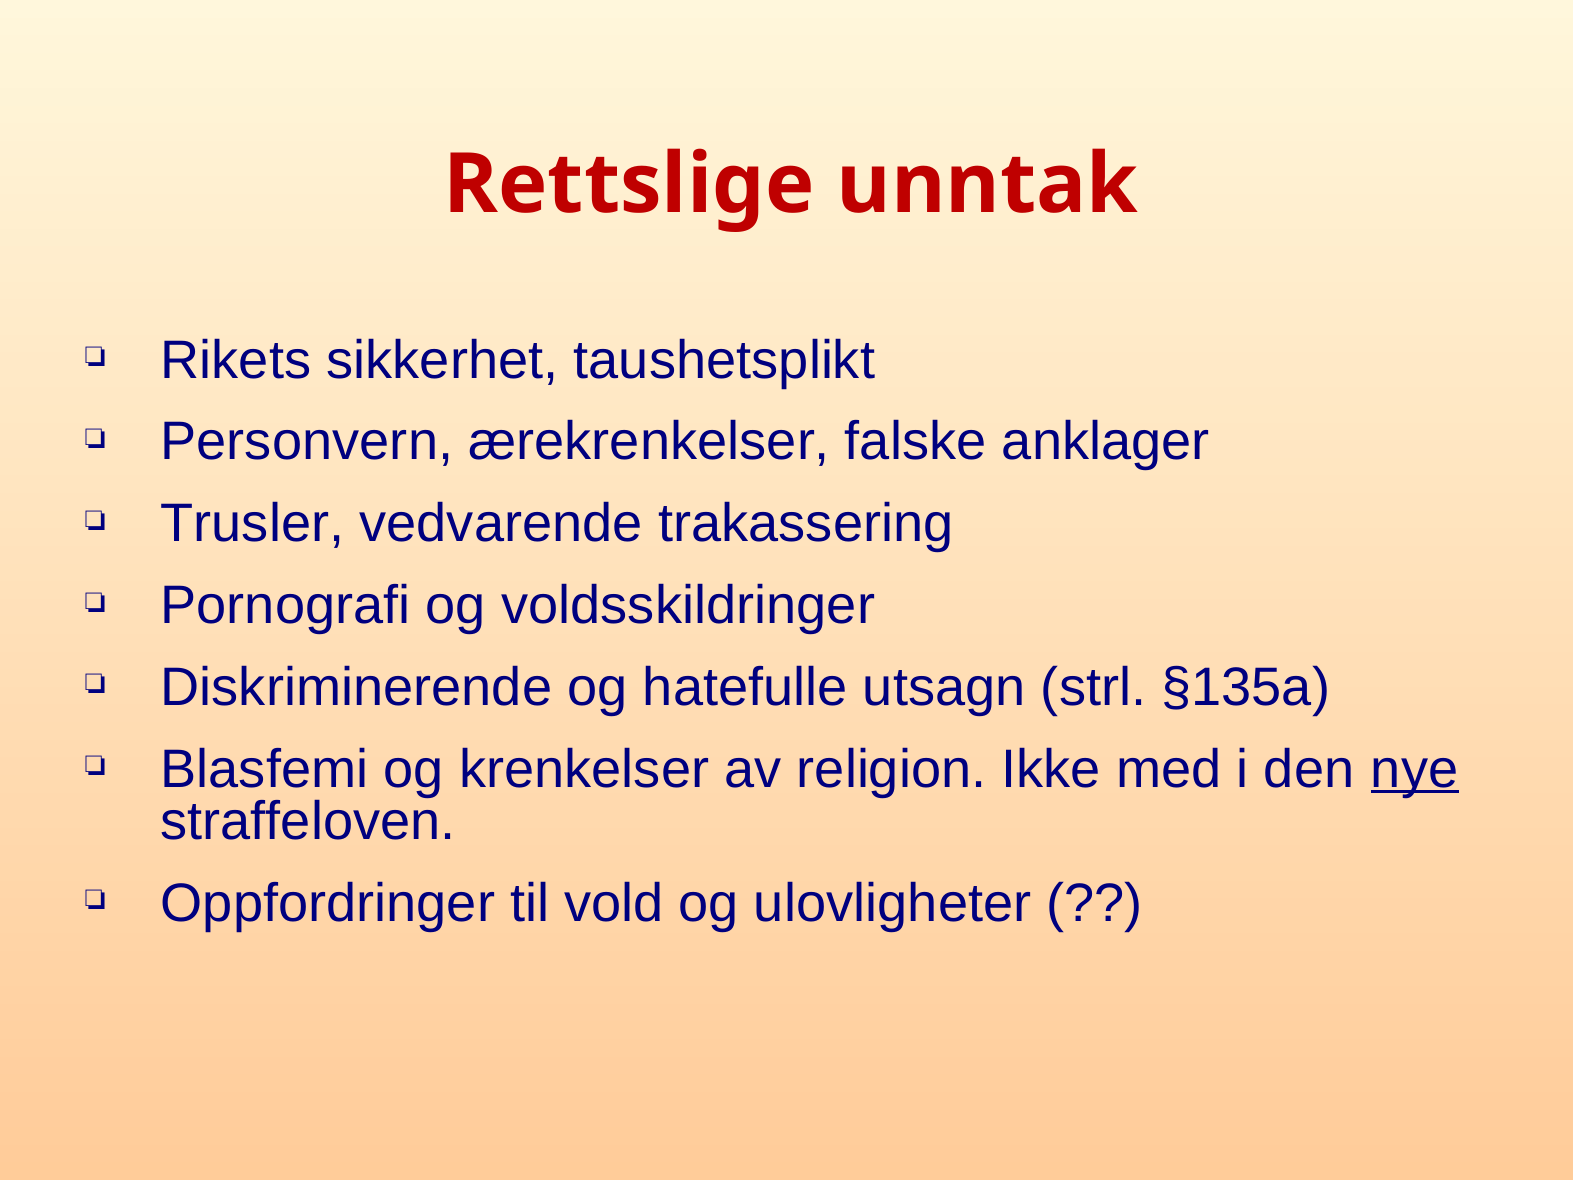

# Rettslige unntak
Rikets sikkerhet, taushetsplikt
Personvern, ærekrenkelser, falske anklager
Trusler, vedvarende trakassering
Pornografi og voldsskildringer
Diskriminerende og hatefulle utsagn (strl. §135a)
Blasfemi og krenkelser av religion. Ikke med i den nye straffeloven.
Oppfordringer til vold og ulovligheter (??)